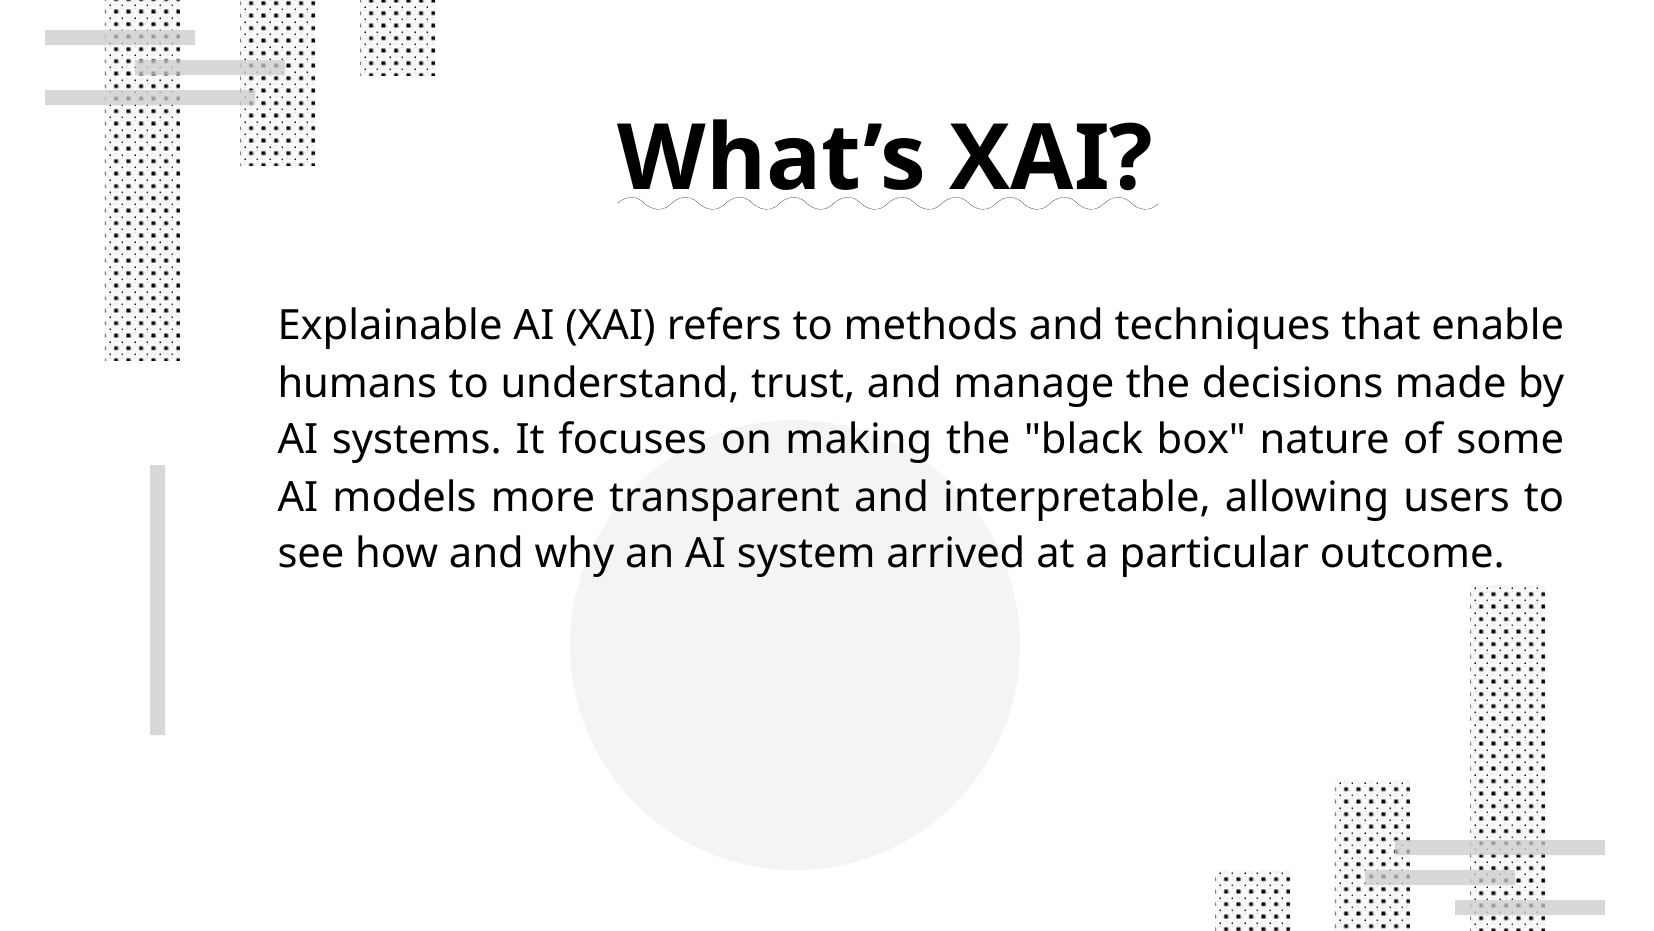

# What’s XAI?
Explainable AI (XAI) refers to methods and techniques that enable humans to understand, trust, and manage the decisions made by AI systems. It focuses on making the "black box" nature of some AI models more transparent and interpretable, allowing users to see how and why an AI system arrived at a particular outcome.